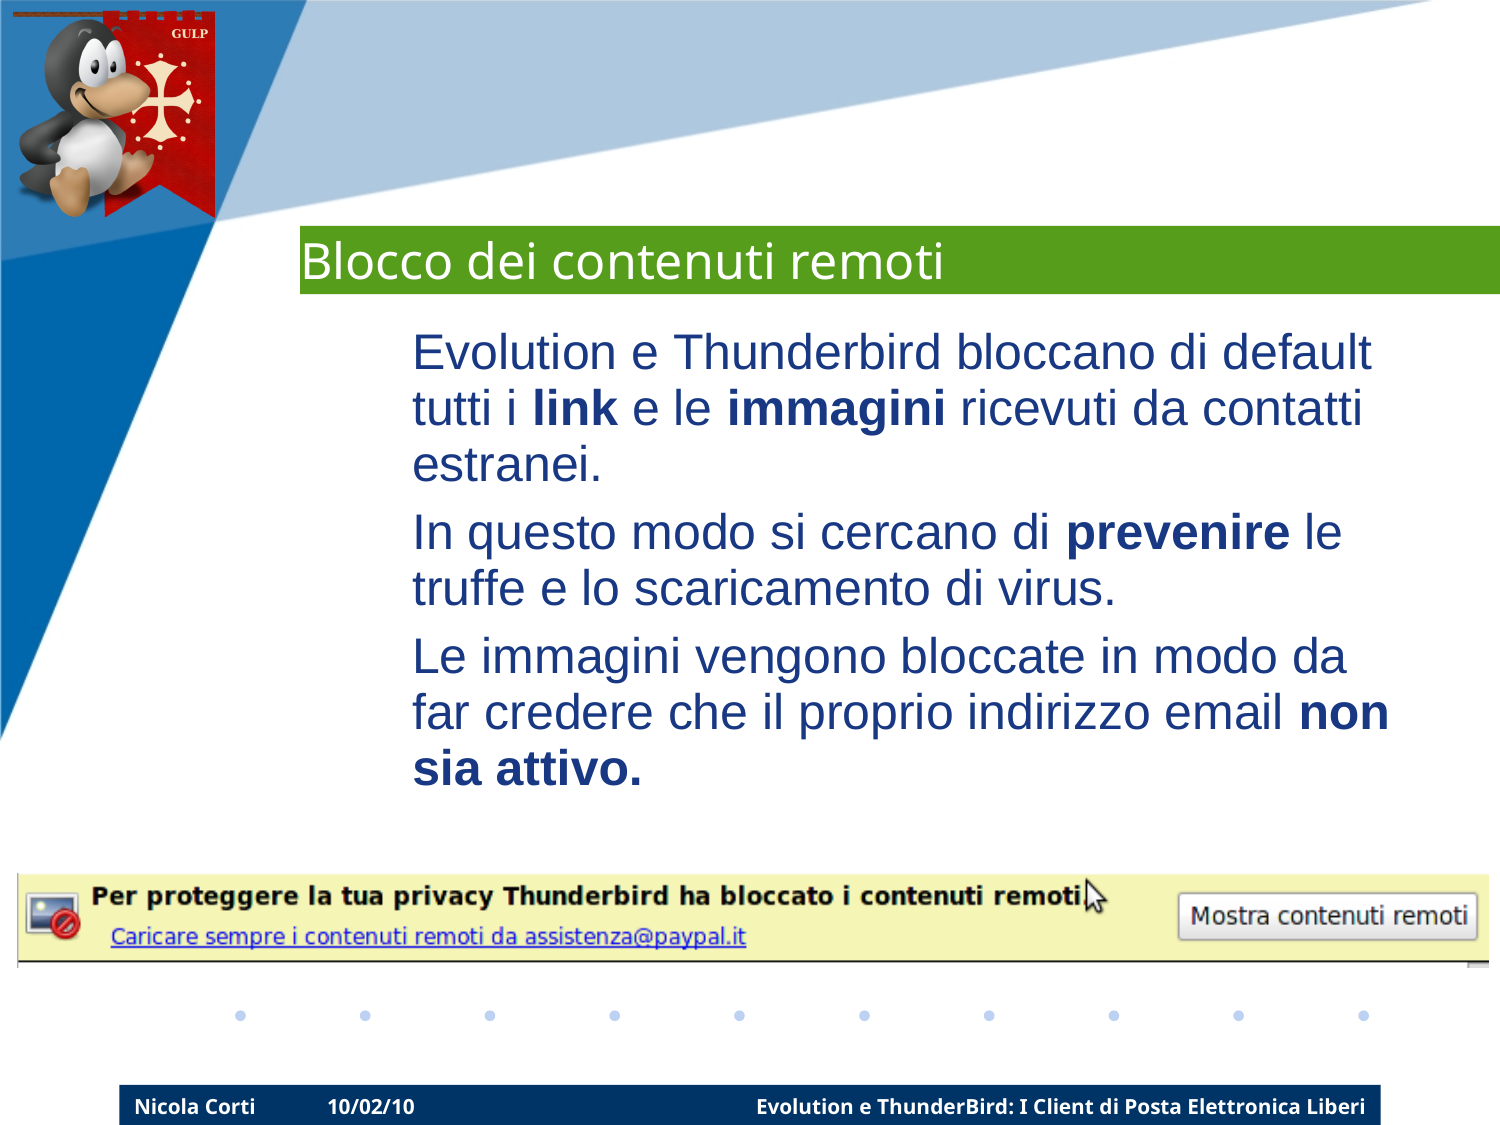

# Blocco dei contenuti remoti
Evolution e Thunderbird bloccano di default tutti i link e le immagini ricevuti da contatti estranei.
In questo modo si cercano di prevenire le truffe e lo scaricamento di virus.
Le immagini vengono bloccate in modo da far credere che il proprio indirizzo email non sia attivo.